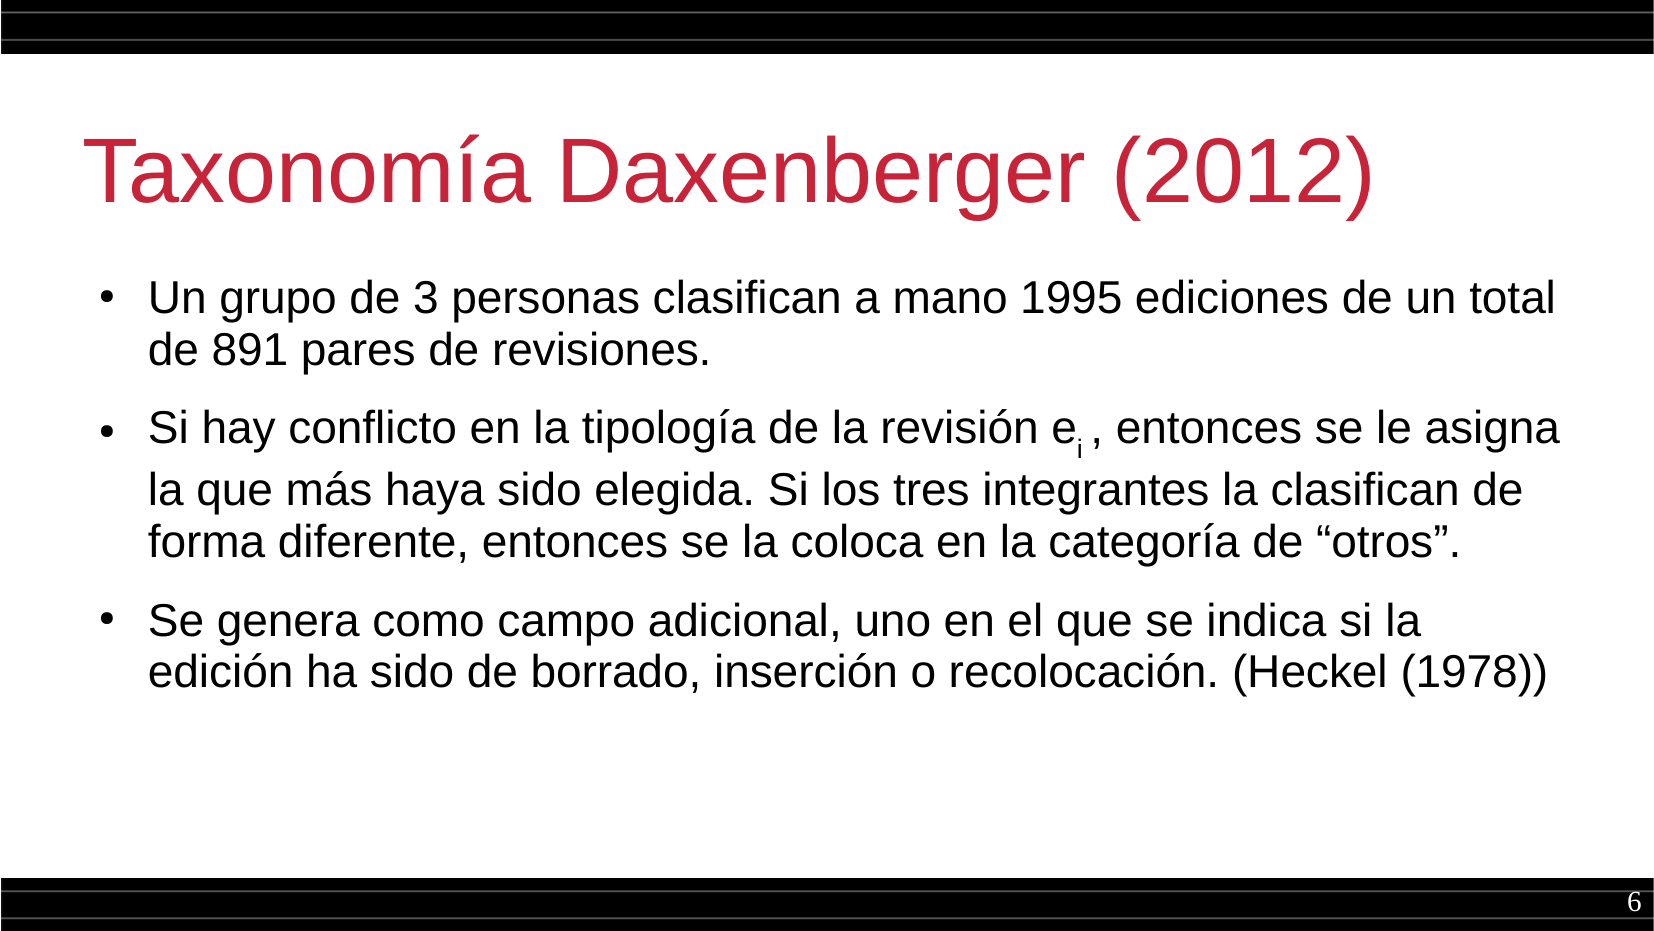

# Taxonomía Daxenberger (2012)
Un grupo de 3 personas clasifican a mano 1995 ediciones de un total de 891 pares de revisiones.
Si hay conflicto en la tipología de la revisión ei , entonces se le asigna la que más haya sido elegida. Si los tres integrantes la clasifican de forma diferente, entonces se la coloca en la categoría de “otros”.
Se genera como campo adicional, uno en el que se indica si la edición ha sido de borrado, inserción o recolocación. (Heckel (1978))